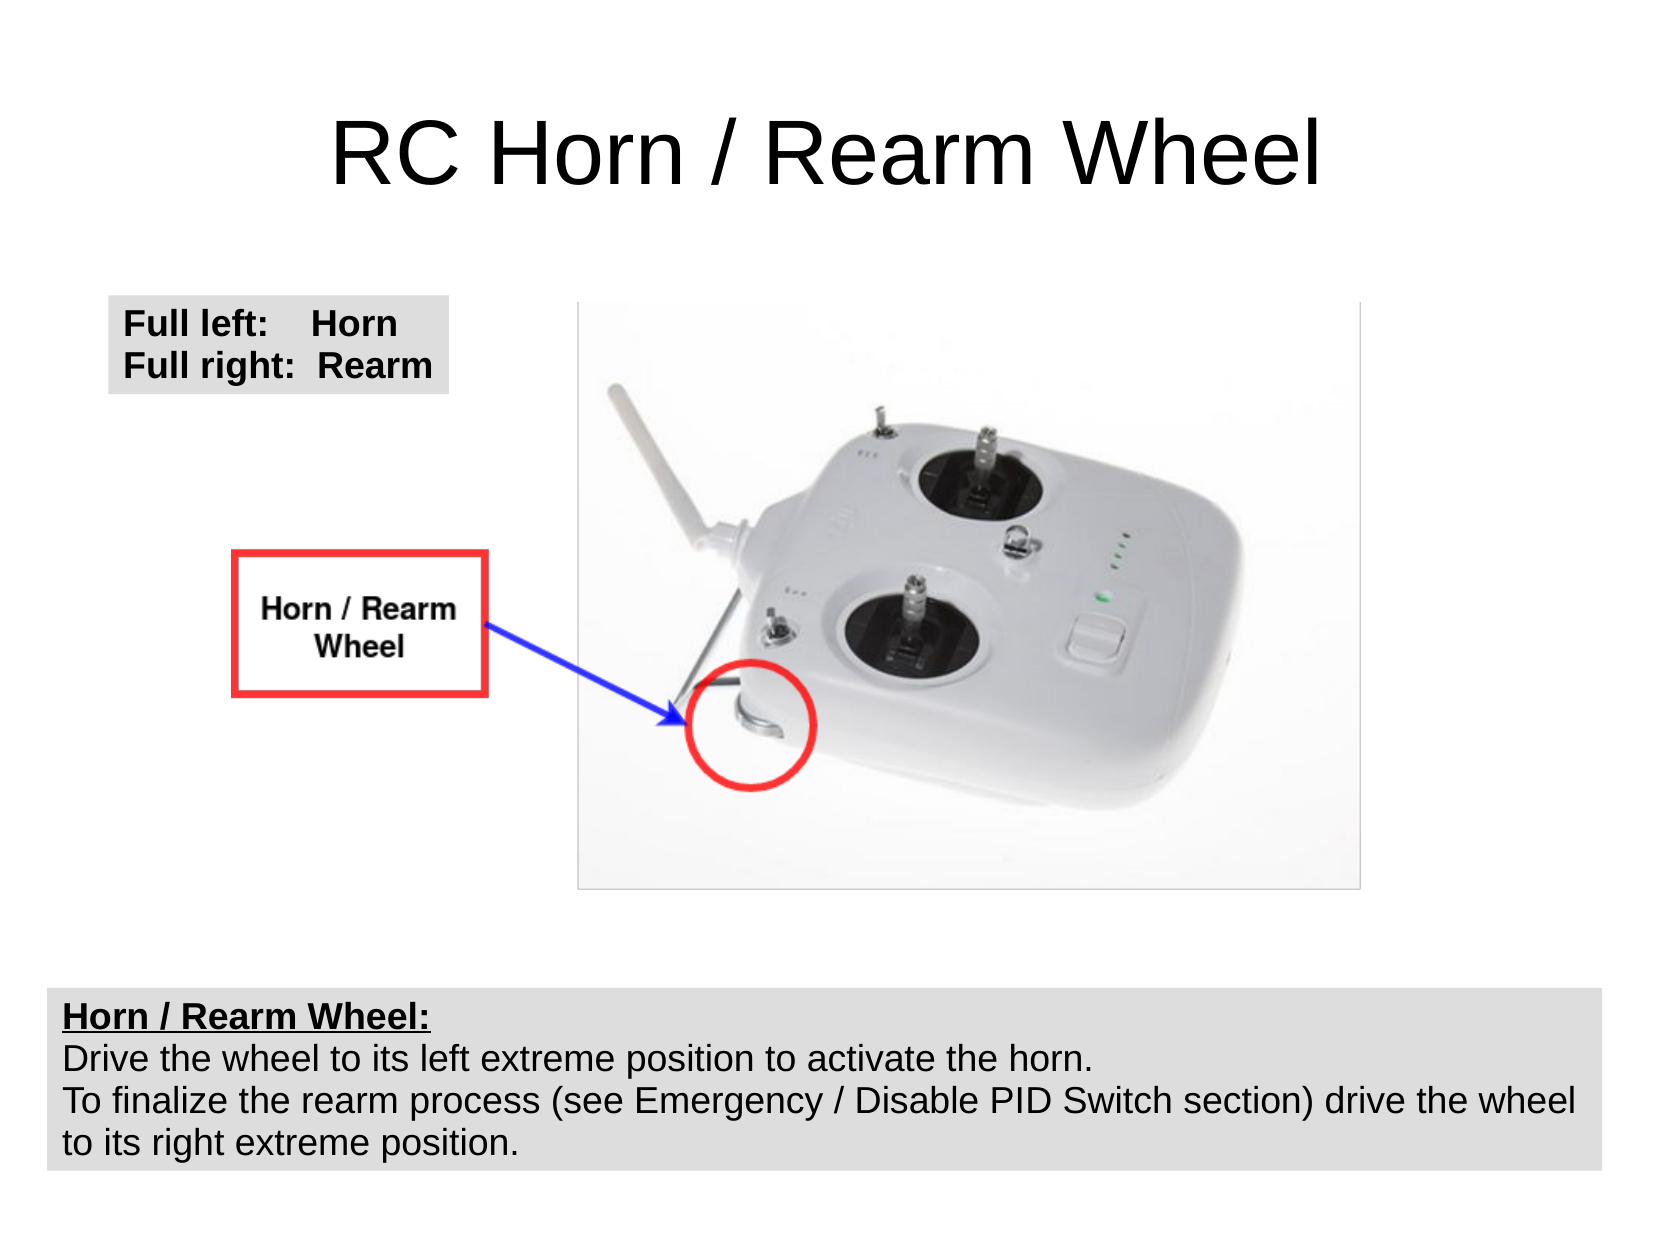

# RC Horn / Rearm Wheel
Full left: Horn
Full right: Rearm
Horn / Rearm Wheel:
Drive the wheel to its left extreme position to activate the horn.
To finalize the rearm process (see Emergency / Disable PID Switch section) drive the wheel
to its right extreme position.